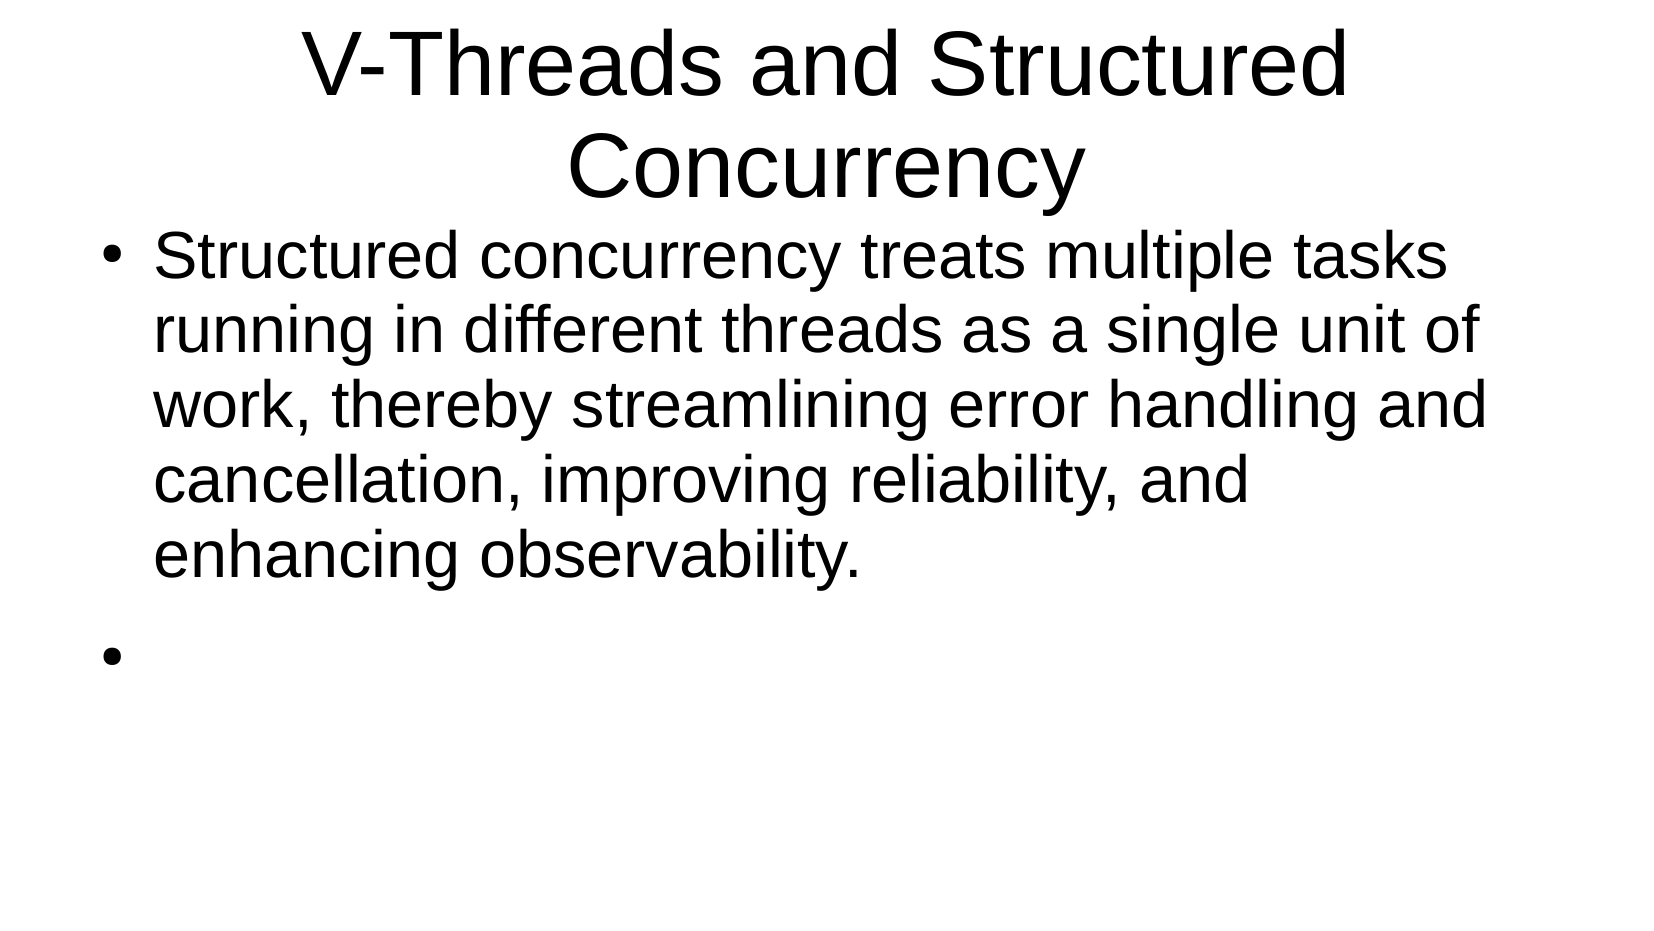

# V-Threads and Structured Concurrency
Structured concurrency treats multiple tasks running in different threads as a single unit of work, thereby streamlining error handling and cancellation, improving reliability, and enhancing observability.